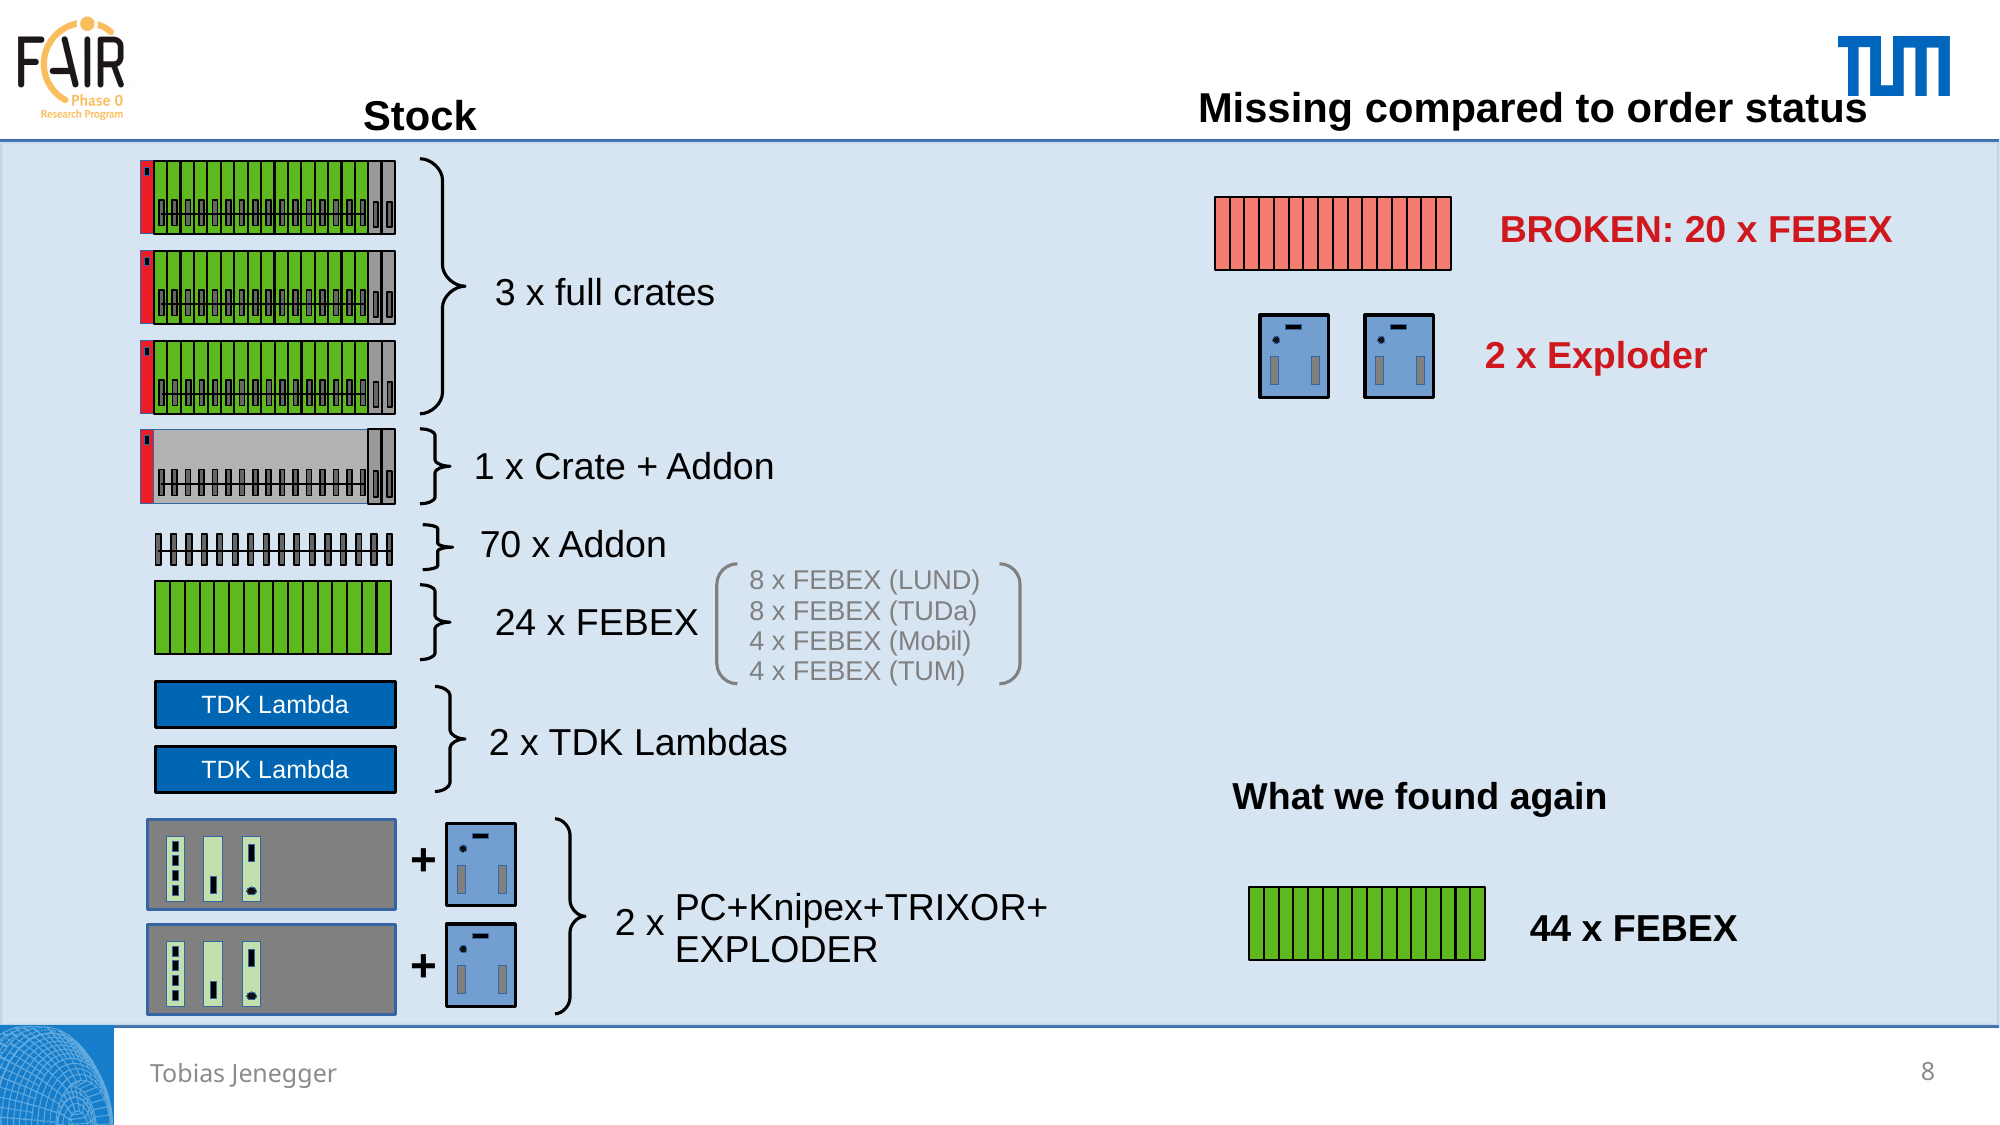

Missing compared to order status
Stock
BROKEN: 20 x FEBEX
3 x full crates
2 x Exploder
1 x Crate + Addon
70 x Addon
8 x FEBEX (LUND)
8 x FEBEX (TUDa)
4 x FEBEX (Mobil)
4 x FEBEX (TUM)
24 x FEBEX
TDK Lambda
2 x TDK Lambdas
TDK Lambda
What we found again
+
PC+Knipex+TRIXOR+EXPLODER
2 x
44 x FEBEX
+
8